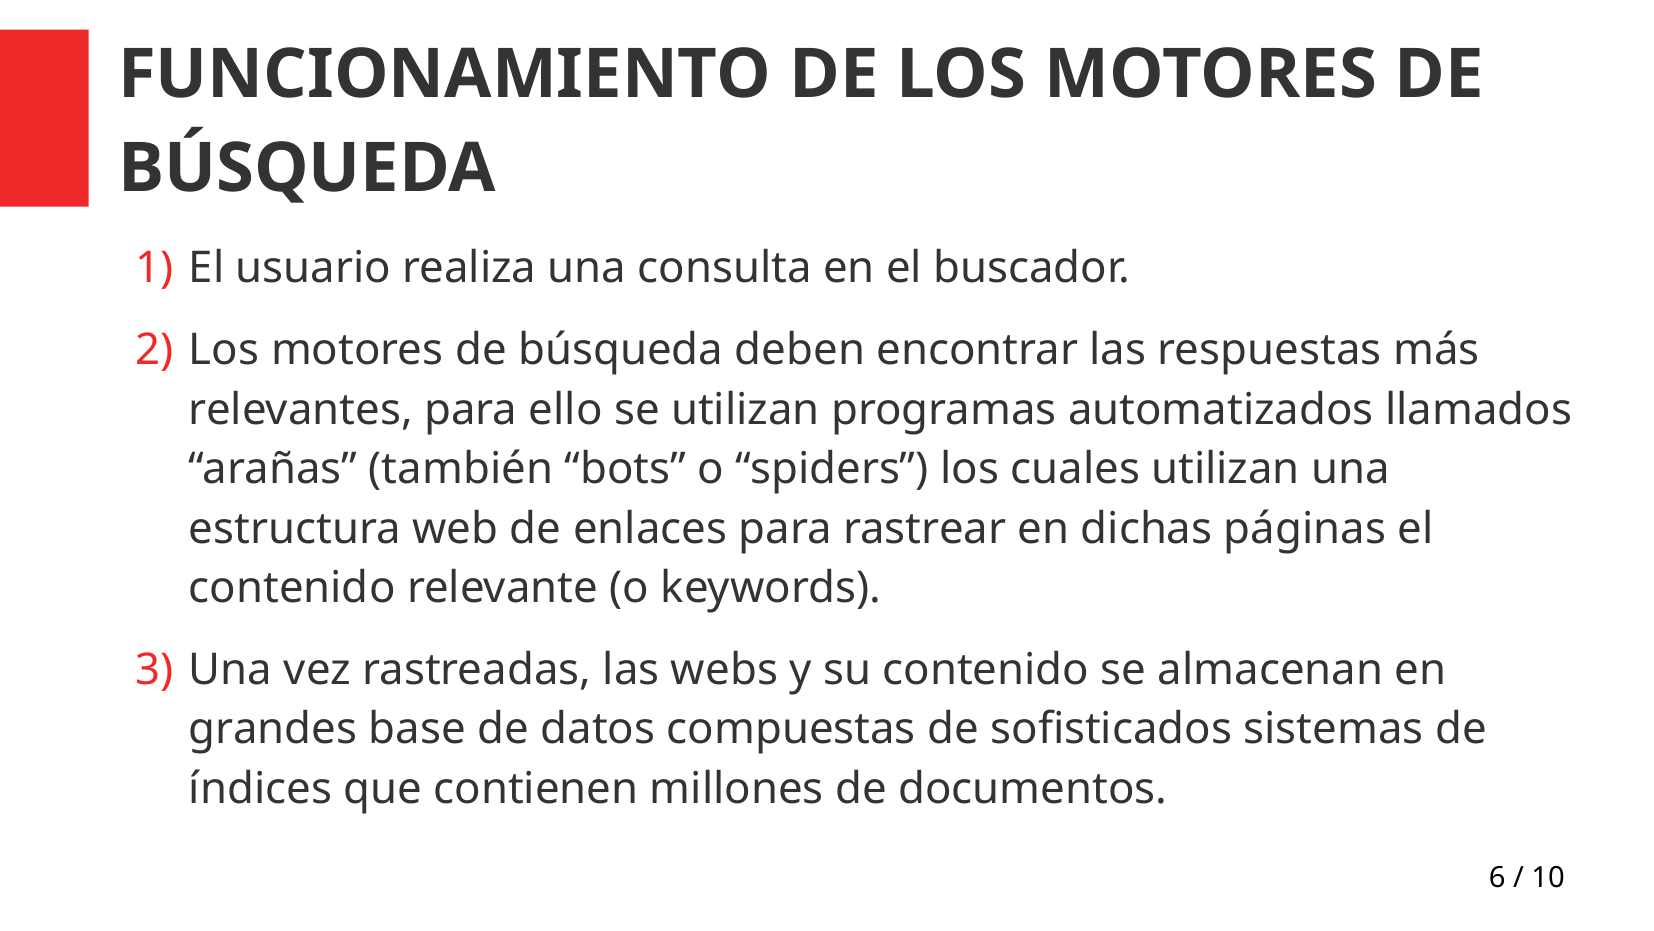

# FUNCIONAMIENTO DE LOS MOTORES DE BÚSQUEDA
El usuario realiza una consulta en el buscador.
Los motores de búsqueda deben encontrar las respuestas más relevantes, para ello se utilizan programas automatizados llamados “arañas” (también “bots” o “spiders”) los cuales utilizan una estructura web de enlaces para rastrear en dichas páginas el contenido relevante (o keywords).
Una vez rastreadas, las webs y su contenido se almacenan en grandes base de datos compuestas de sofisticados sistemas de índices que contienen millones de documentos.
6